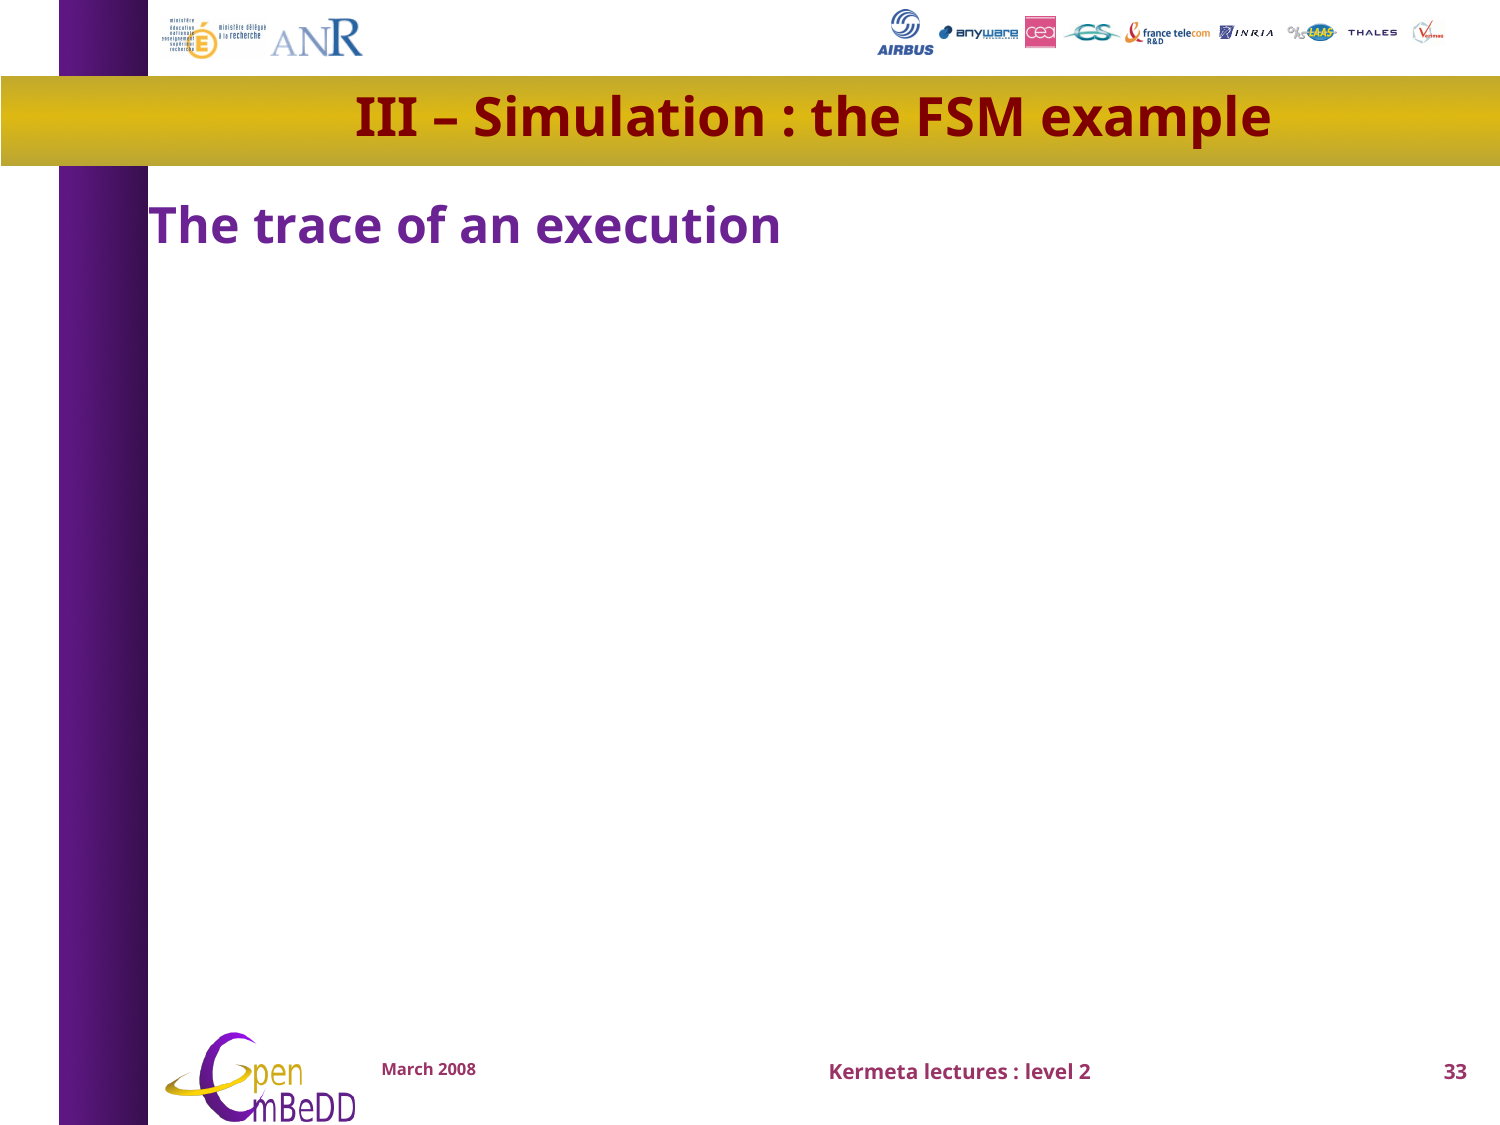

# III – Simulation : the FSM example
The trace of an execution
Pied de page
Pied de page fixe
33